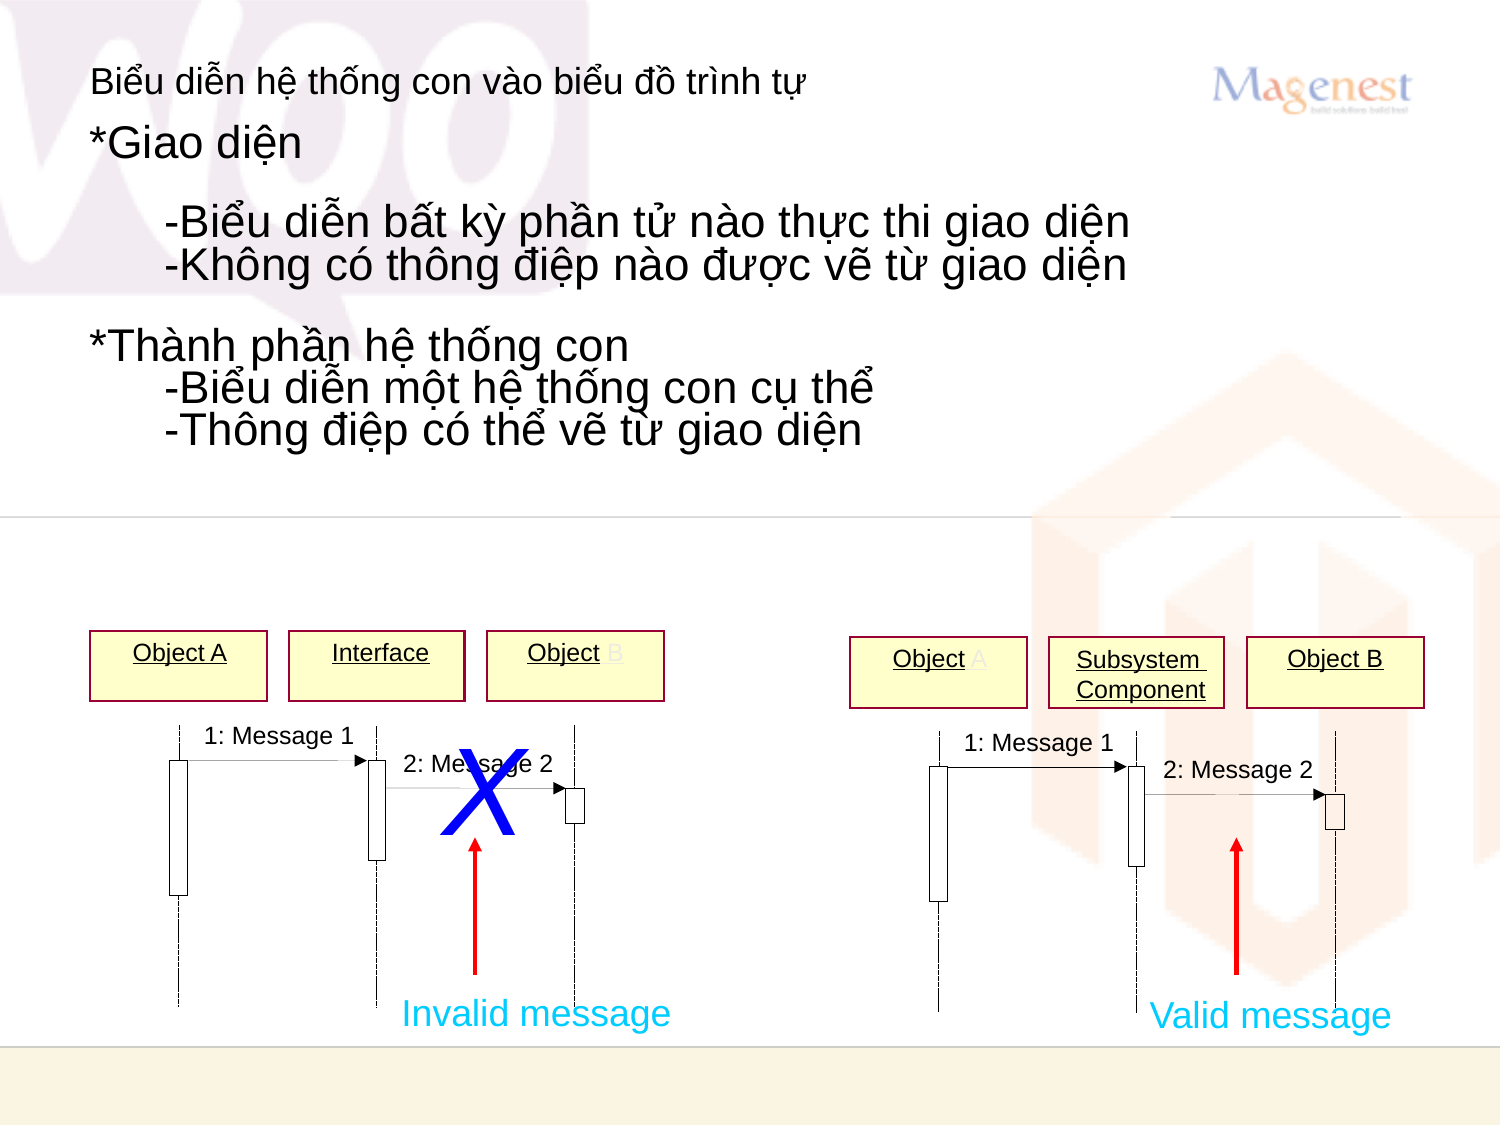

Biểu diễn hệ thống con vào biểu đồ trình tự
*Giao diện
-Biểu diễn bất kỳ phần tử nào thực thi giao diện
-Không có thông điệp nào được vẽ từ giao diện
*Thành phần hệ thống con
-Biểu diễn một hệ thống con cụ thể
-Thông điệp có thể vẽ từ giao diện
Object A
Interface
Object B
Object A
Object B
Subsystem
Component
X
1: Message 1
1: Message 1
2: Message 2
2: Message 2
Invalid message
Valid message